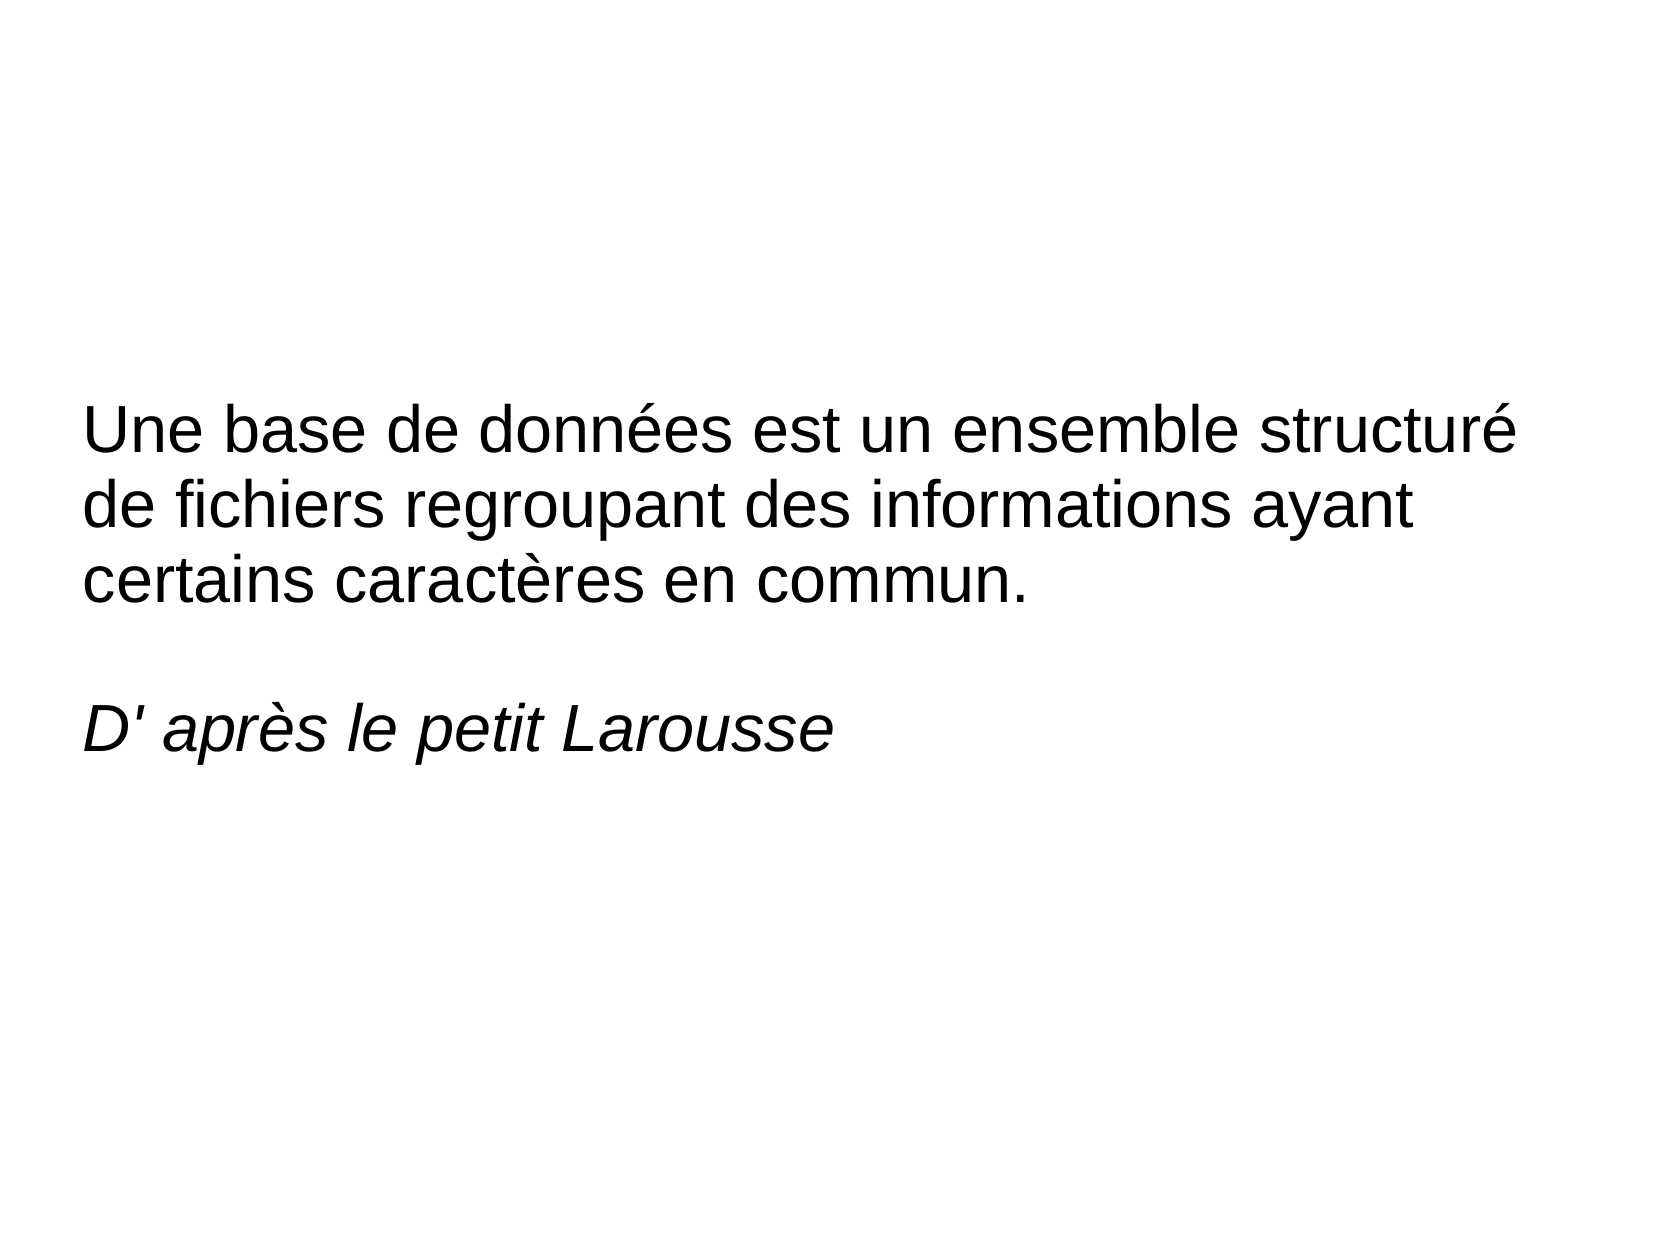

# Une base de données est un ensemble structuré de fichiers regroupant des informations ayant certains caractères en commun.
D' après le petit Larousse